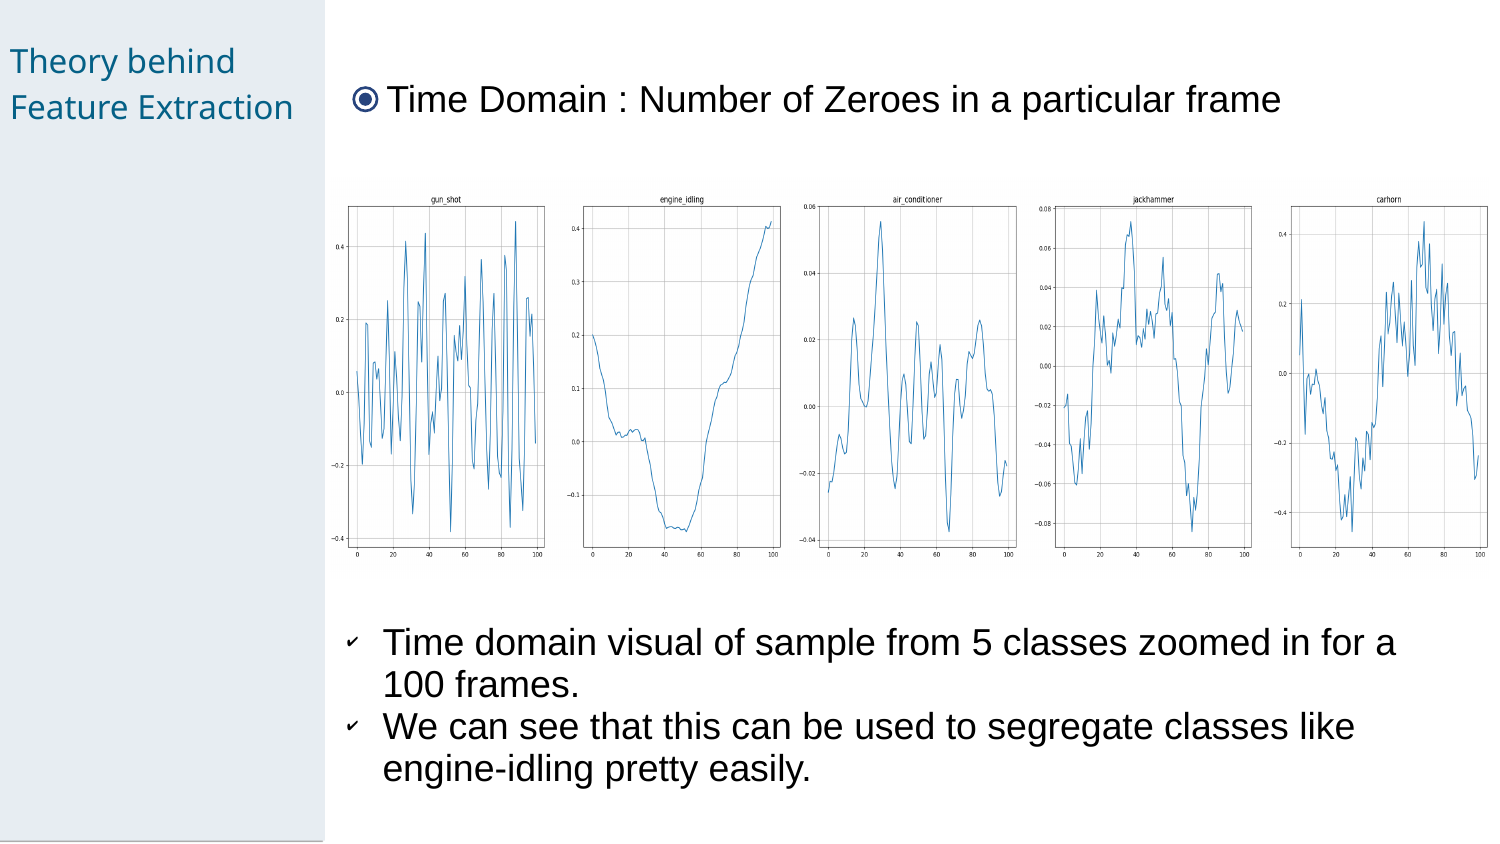

Theory behind
Feature Extraction
Time Domain : Number of Zeroes in a particular frame
Time domain visual of sample from 5 classes zoomed in for a
100 frames.
We can see that this can be used to segregate classes like
engine-idling pretty easily.